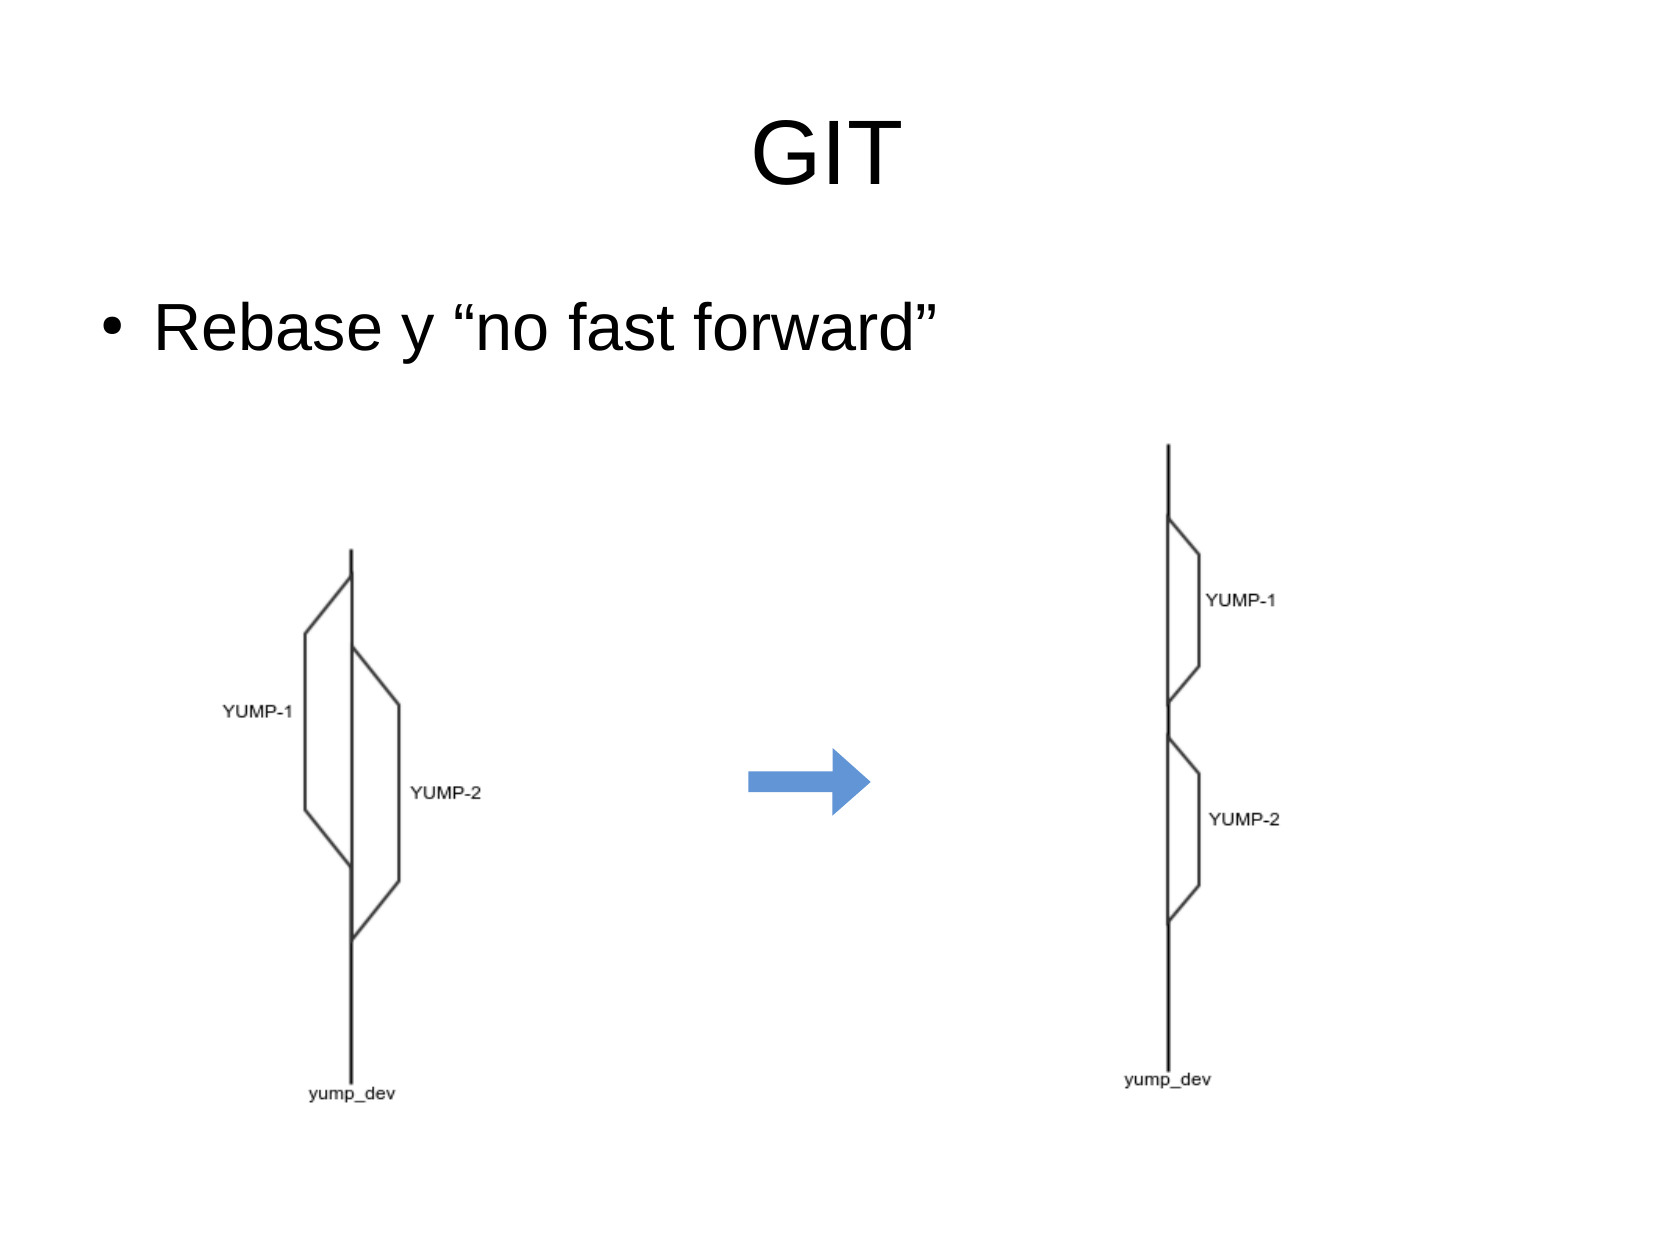

# GIT
Rebase y “no fast forward”